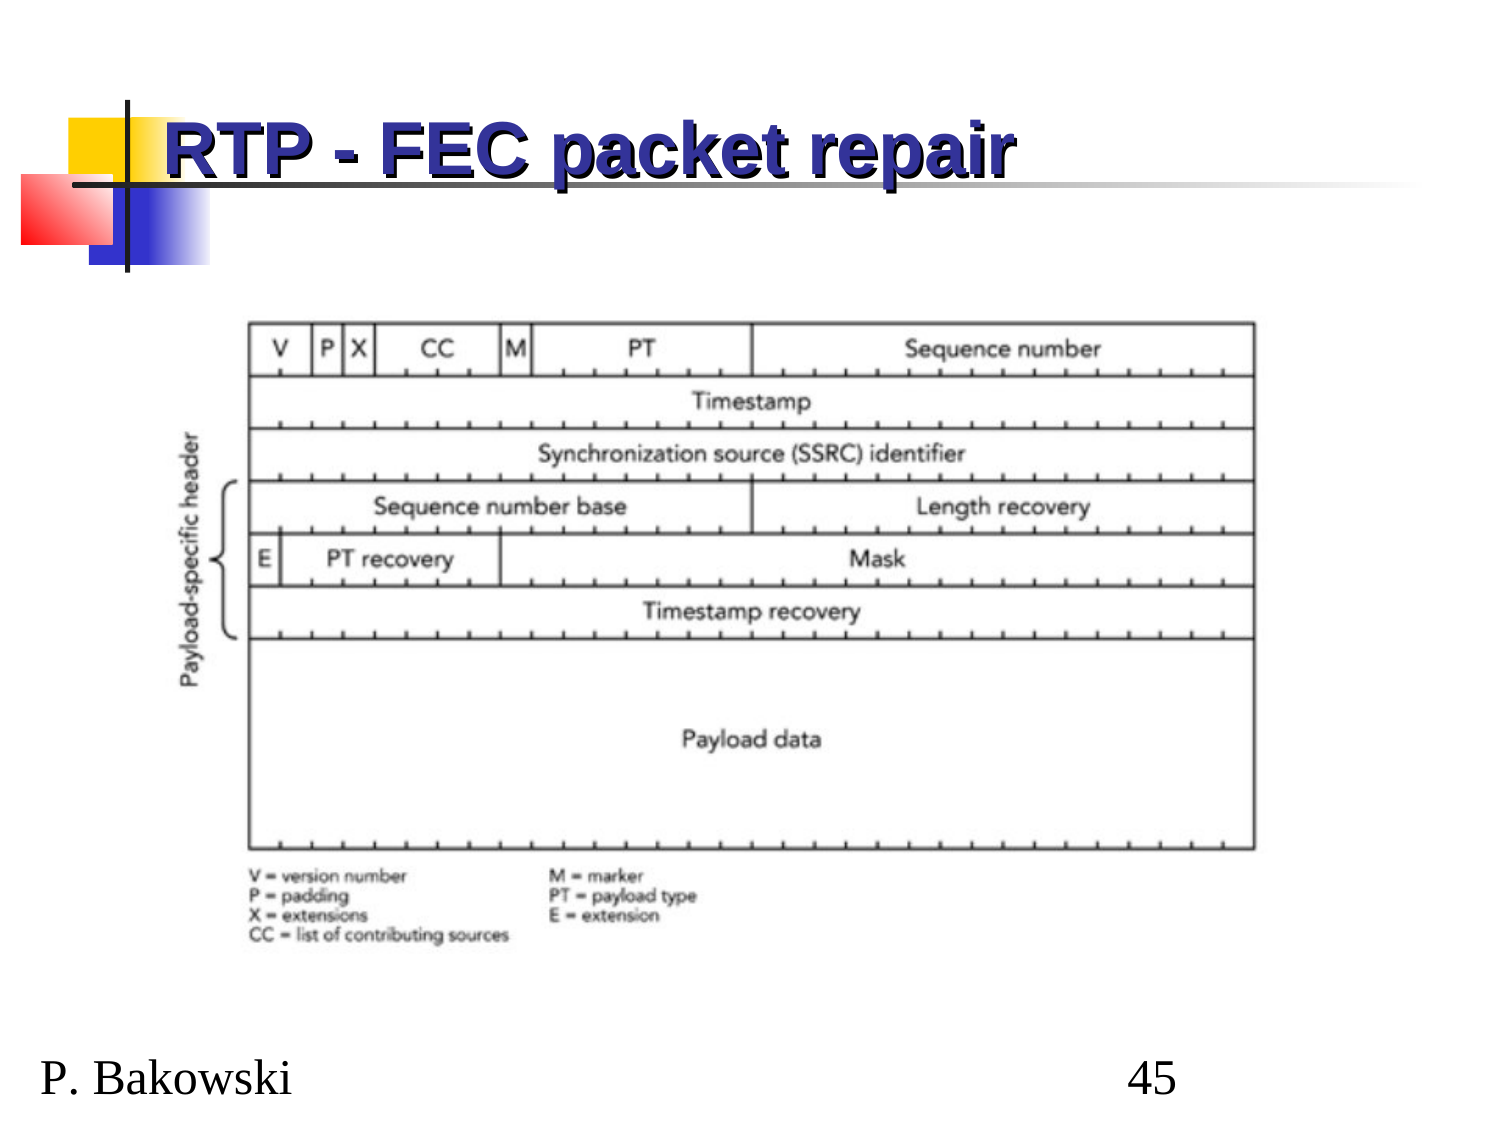

# RTP - FEC packet repair
P.Bakowski
45